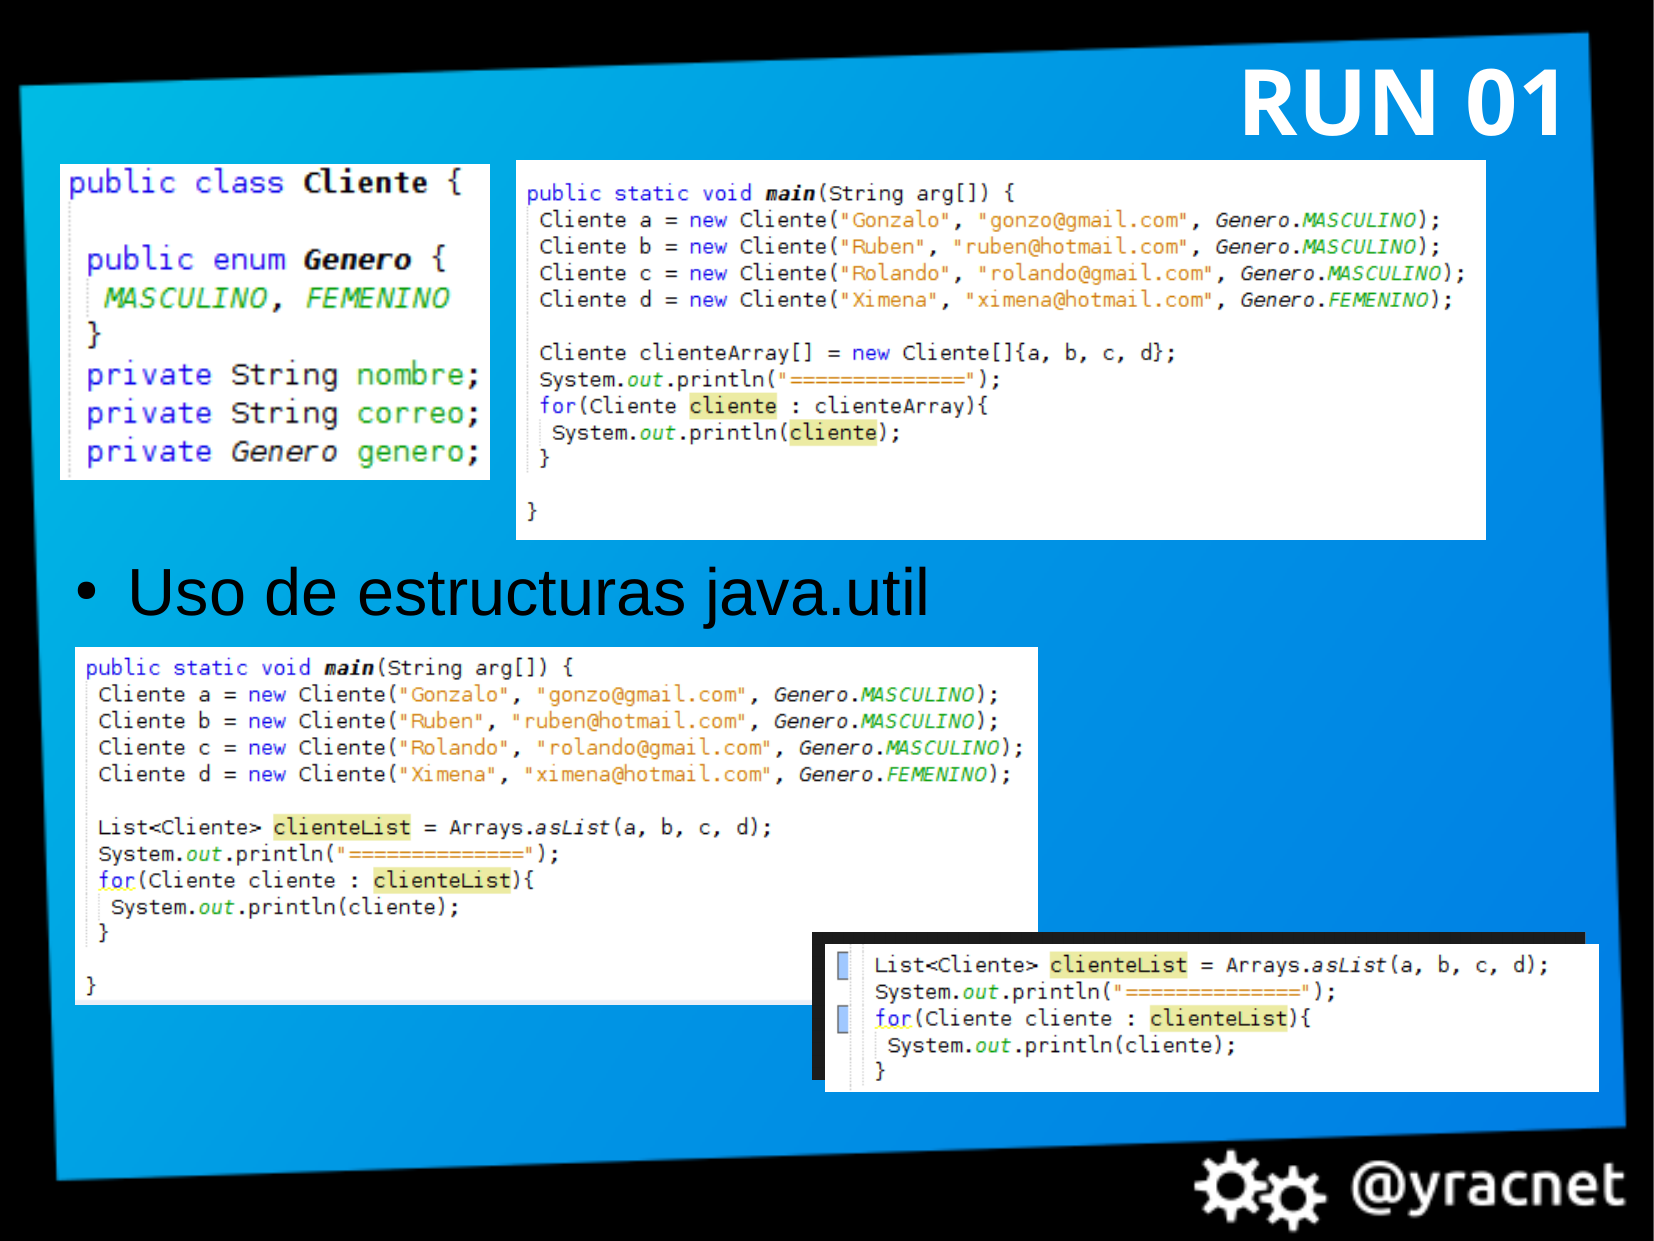

# RUN 01
Uso de estructuras java.util